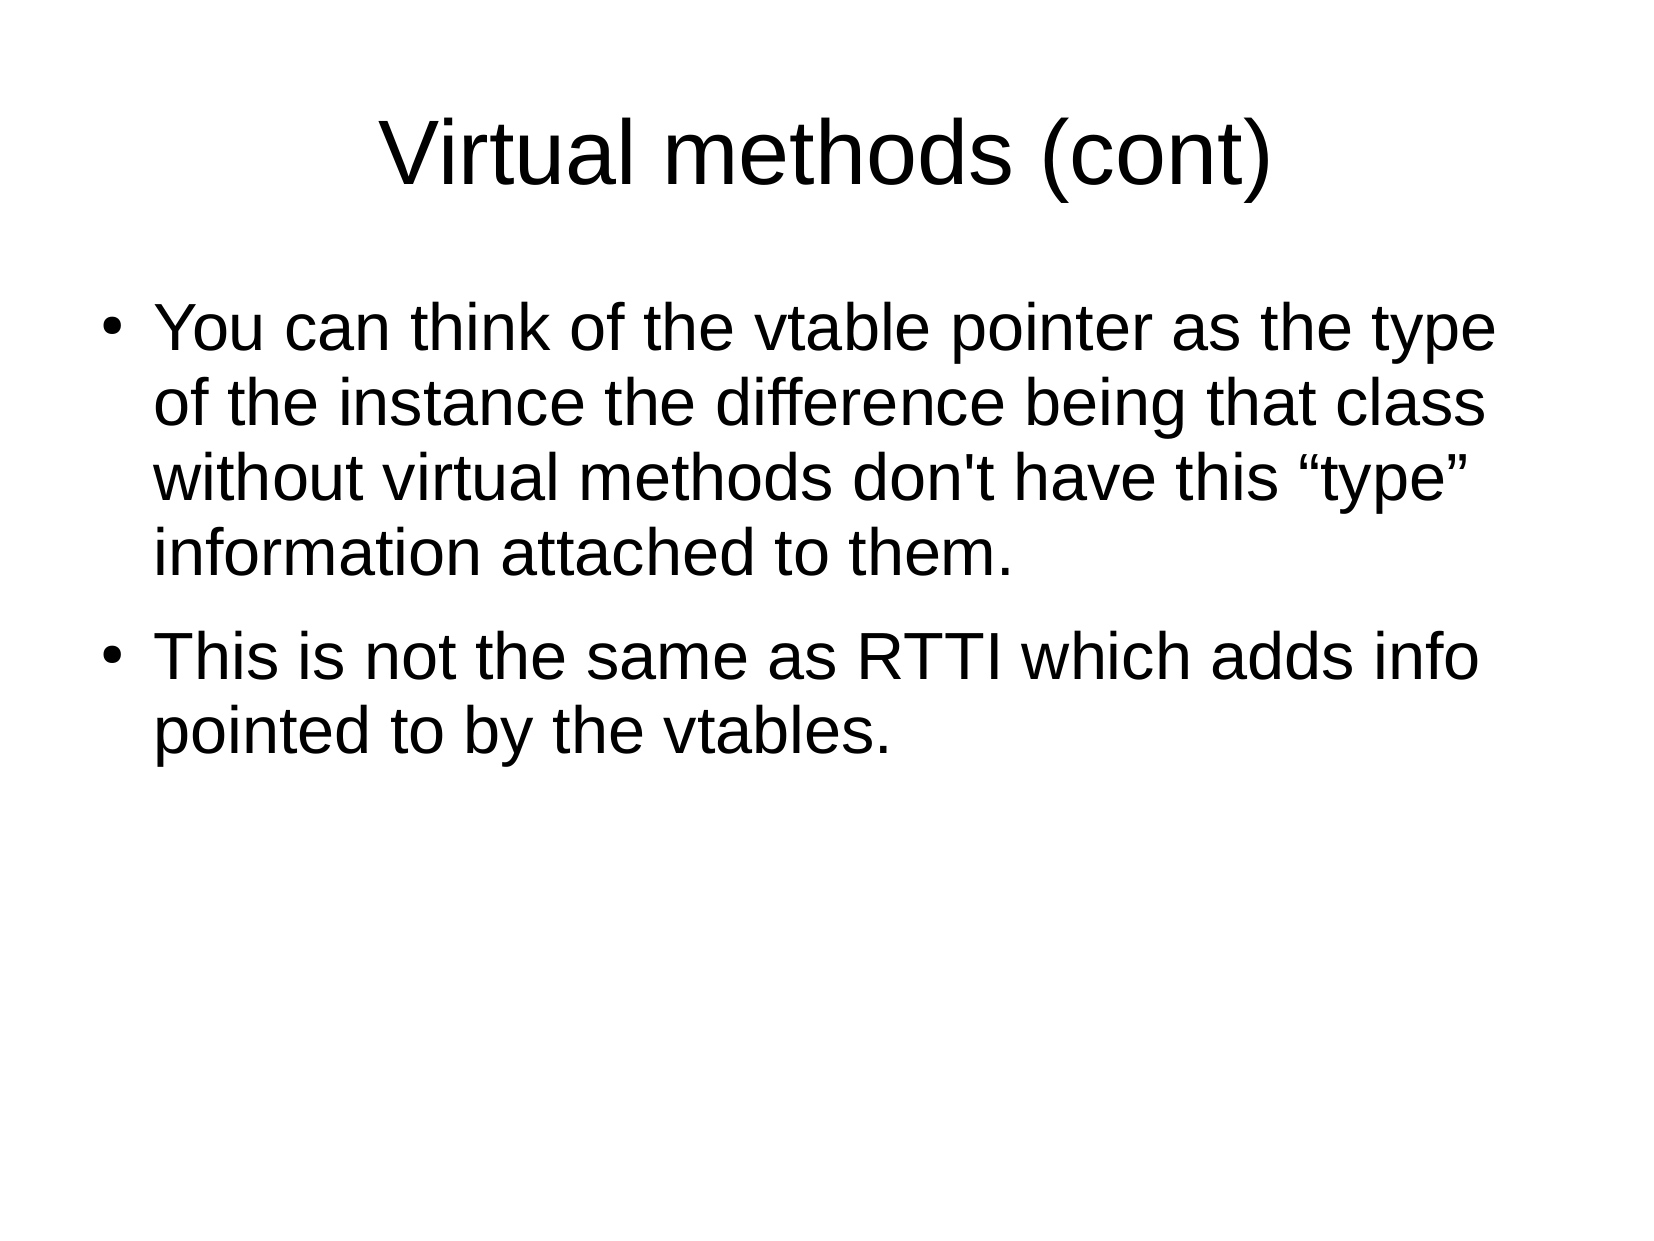

# Virtual methods (cont)
You can think of the vtable pointer as the type of the instance the difference being that class without virtual methods don't have this “type” information attached to them.
This is not the same as RTTI which adds info pointed to by the vtables.